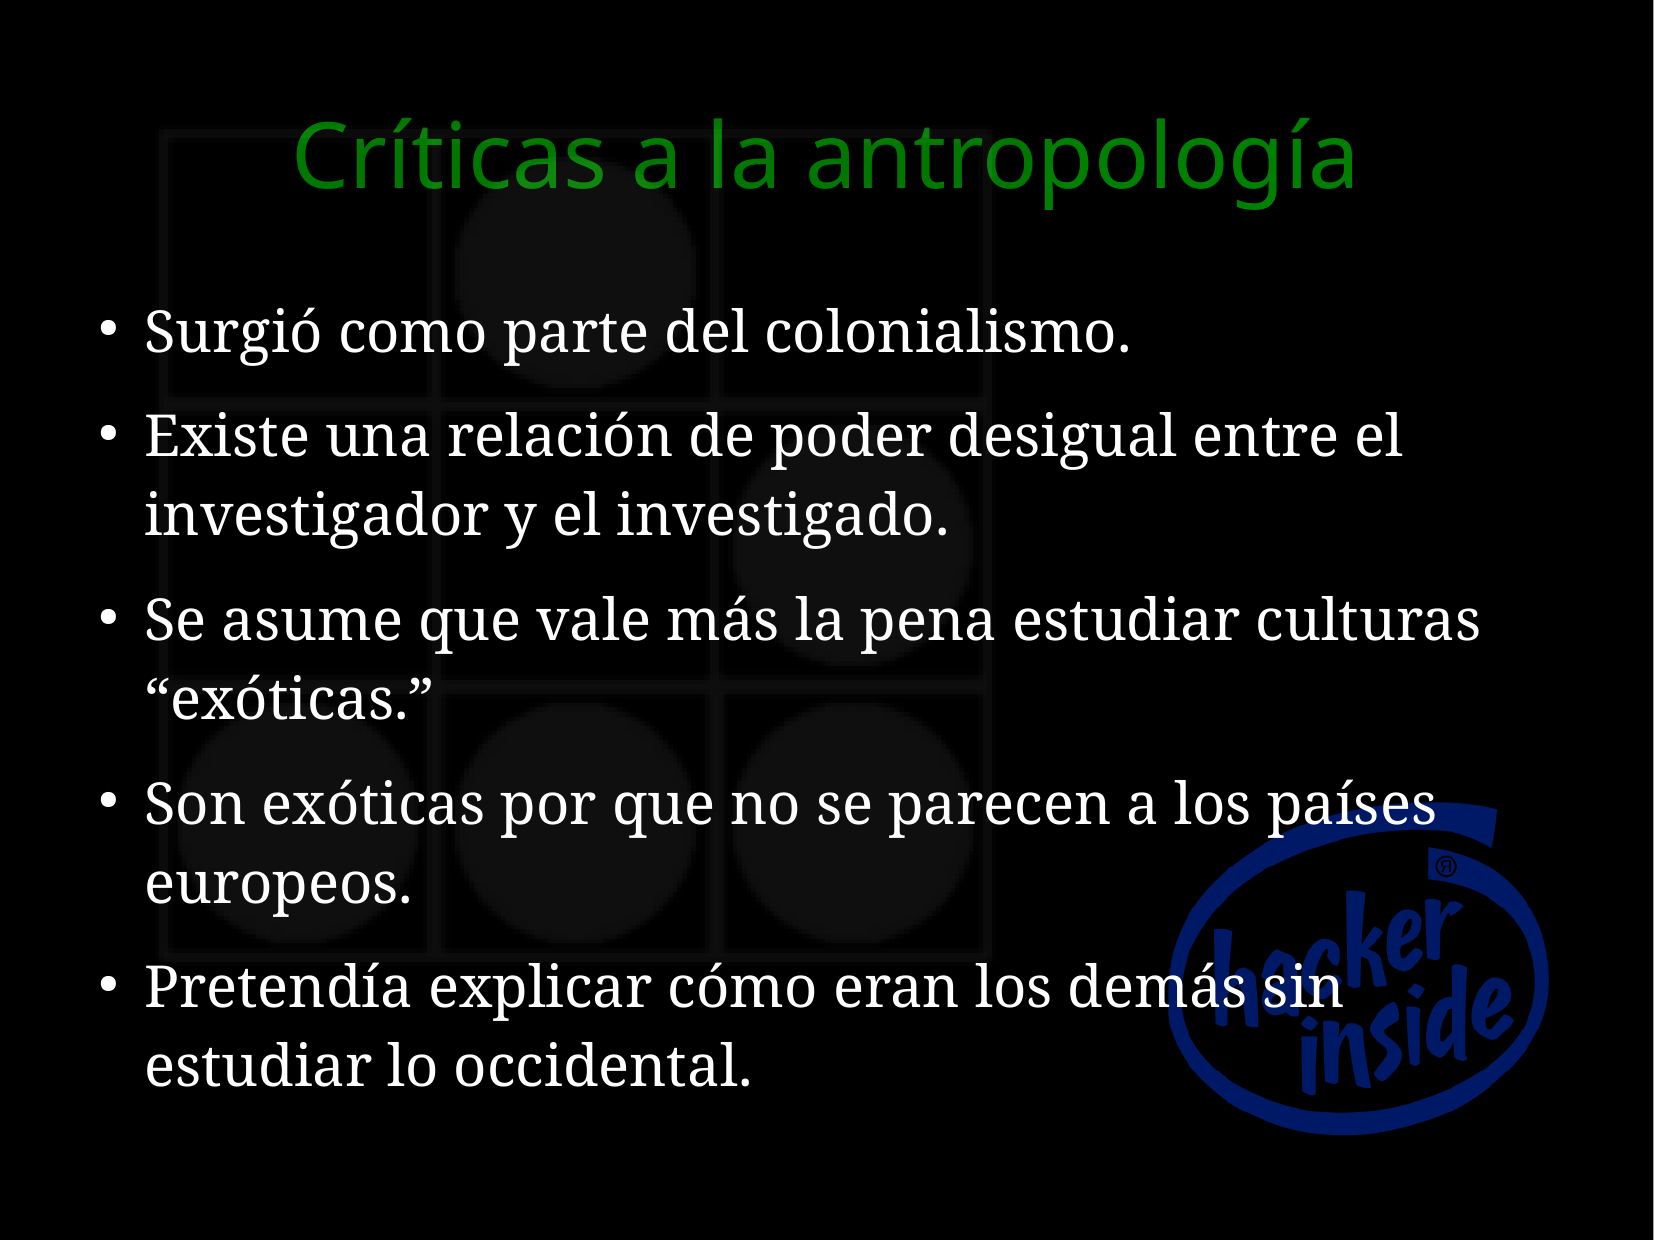

# Críticas a la antropología
Surgió como parte del colonialismo.
Existe una relación de poder desigual entre el investigador y el investigado.
Se asume que vale más la pena estudiar culturas “exóticas.”
Son exóticas por que no se parecen a los países europeos.
Pretendía explicar cómo eran los demás sin estudiar lo occidental.